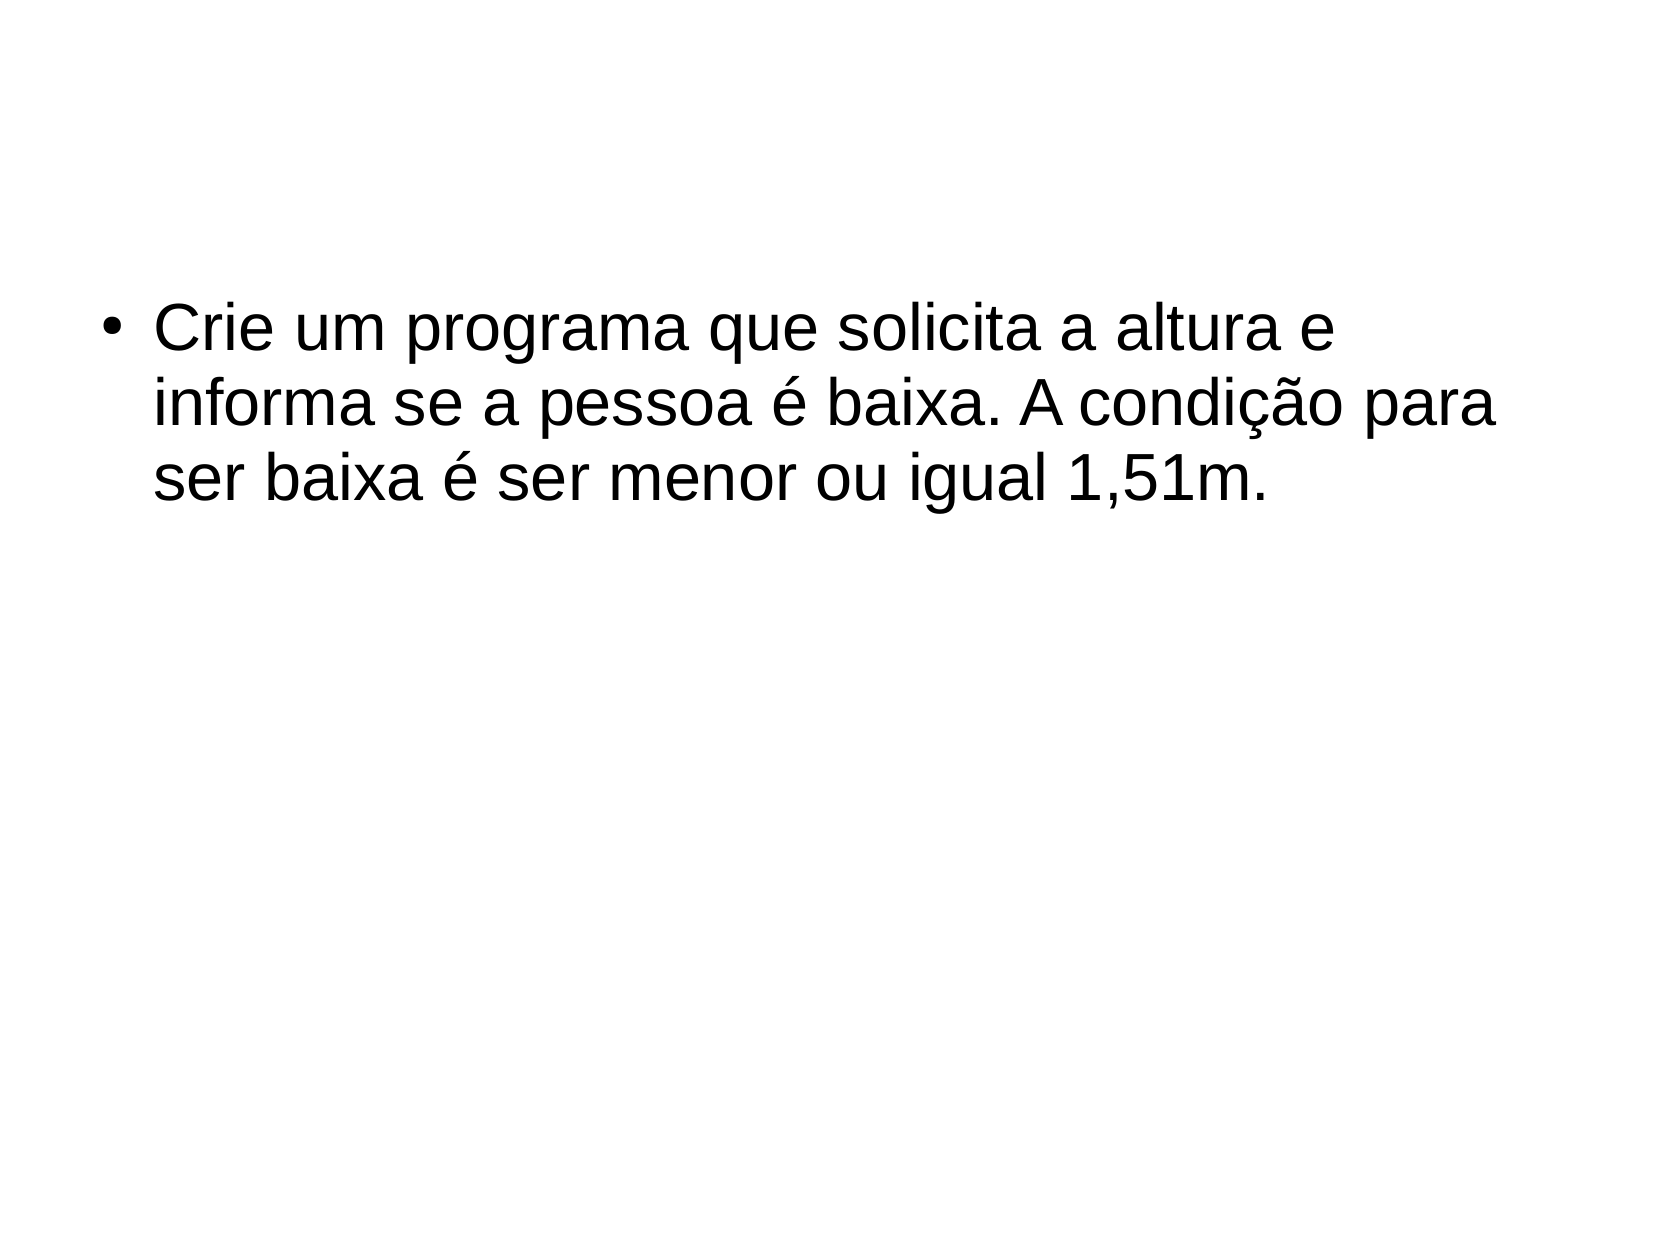

#
Crie um programa que solicita a altura e informa se a pessoa é baixa. A condição para ser baixa é ser menor ou igual 1,51m.